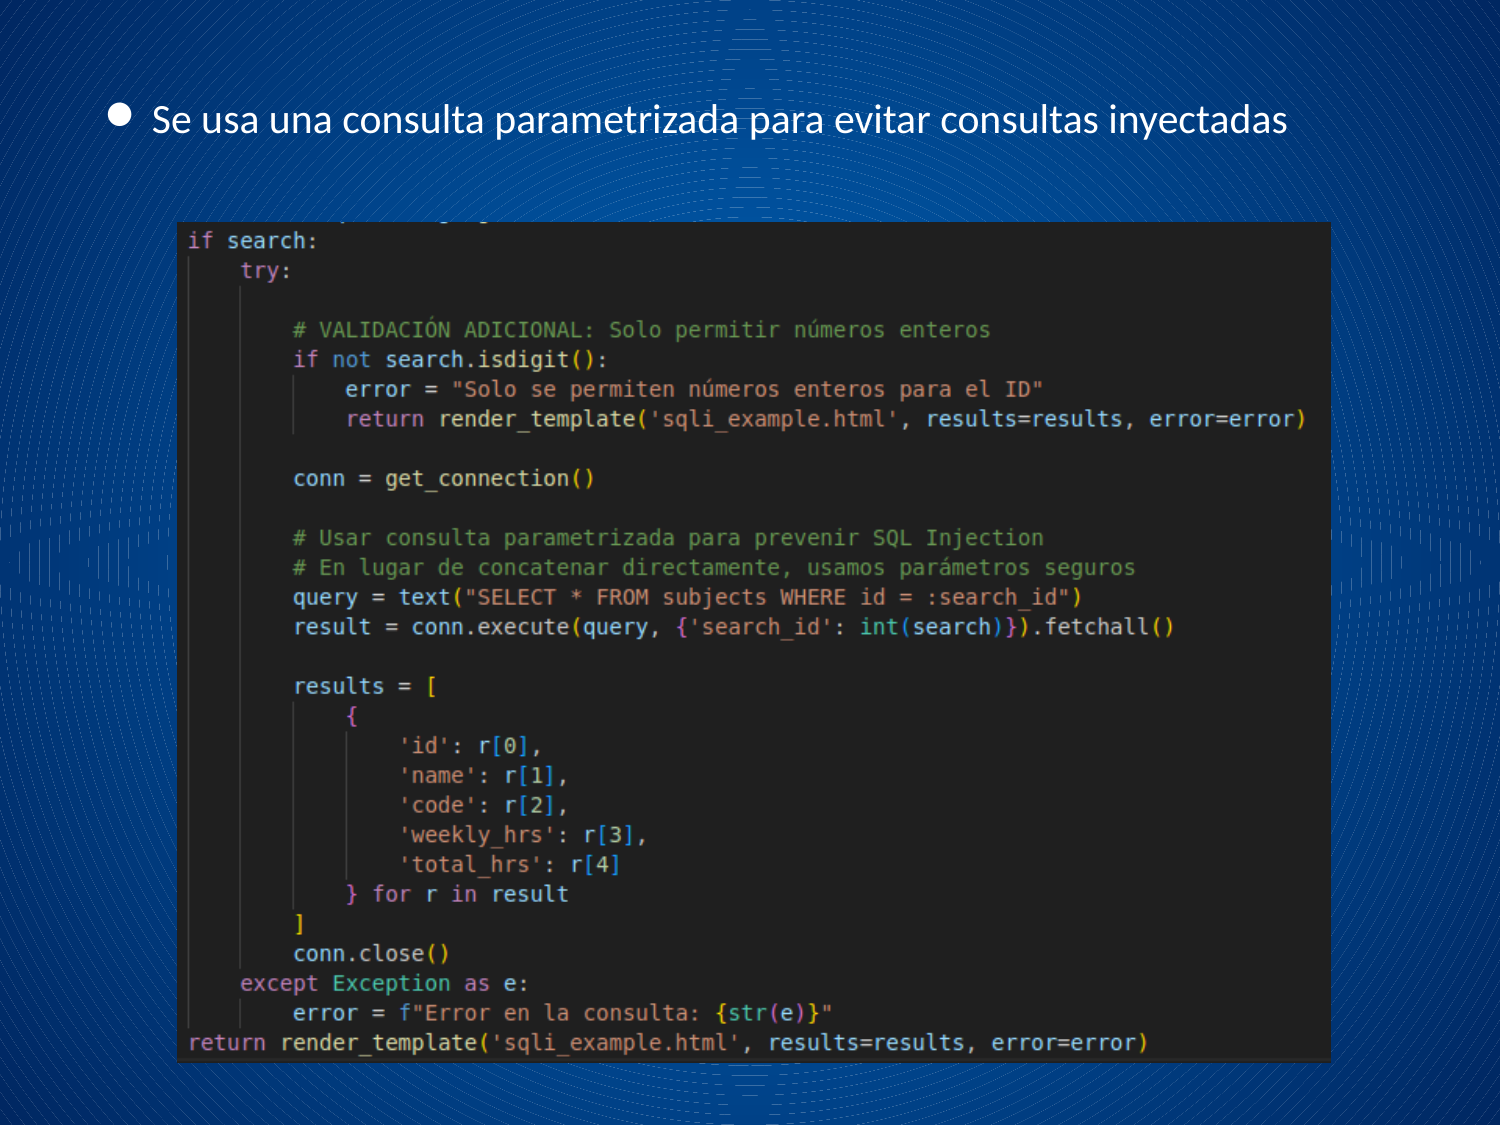

# • Se usa una consulta parametrizada para evitar consultas inyectadas